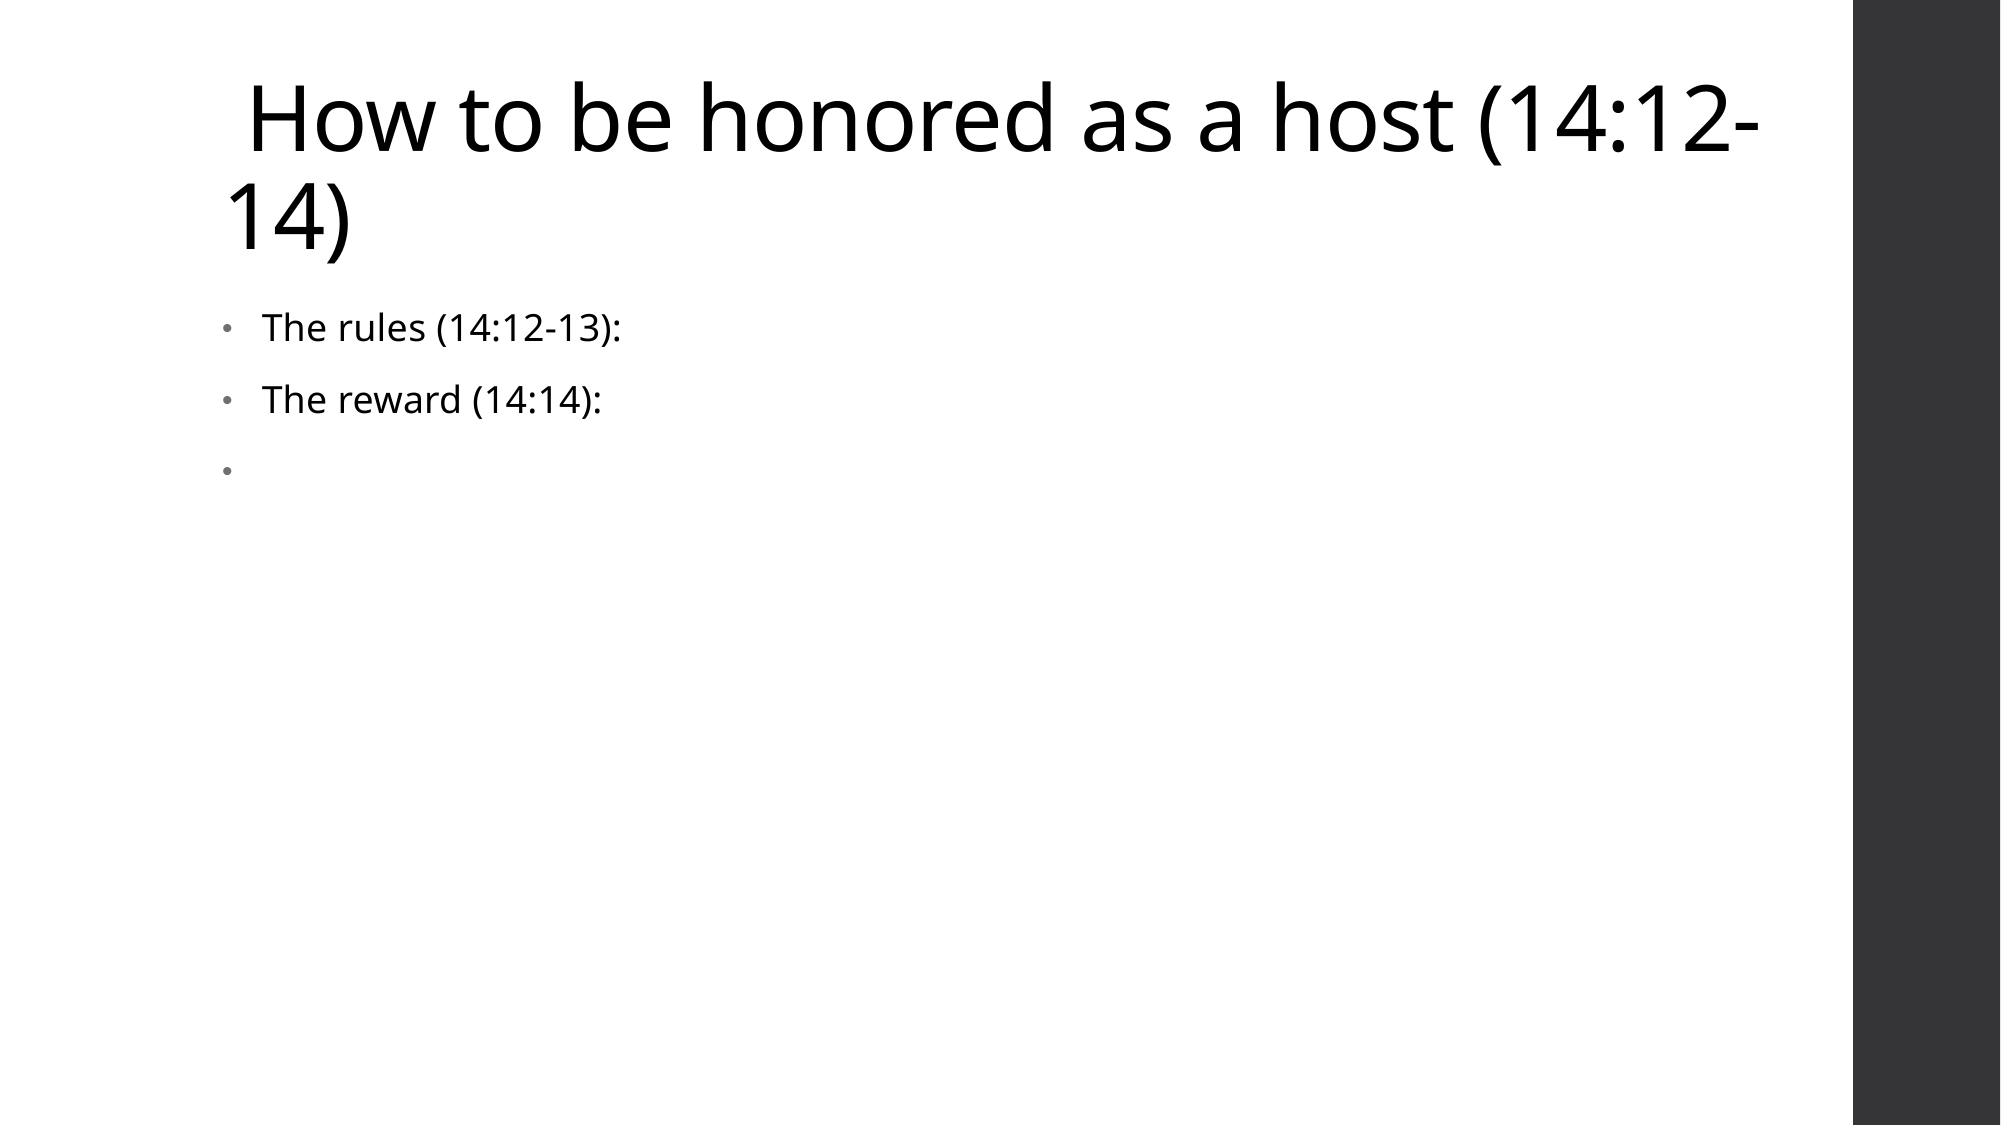

# How to be honored as a host (14:12-14)
 The rules (14:12-13):
 The reward (14:14):